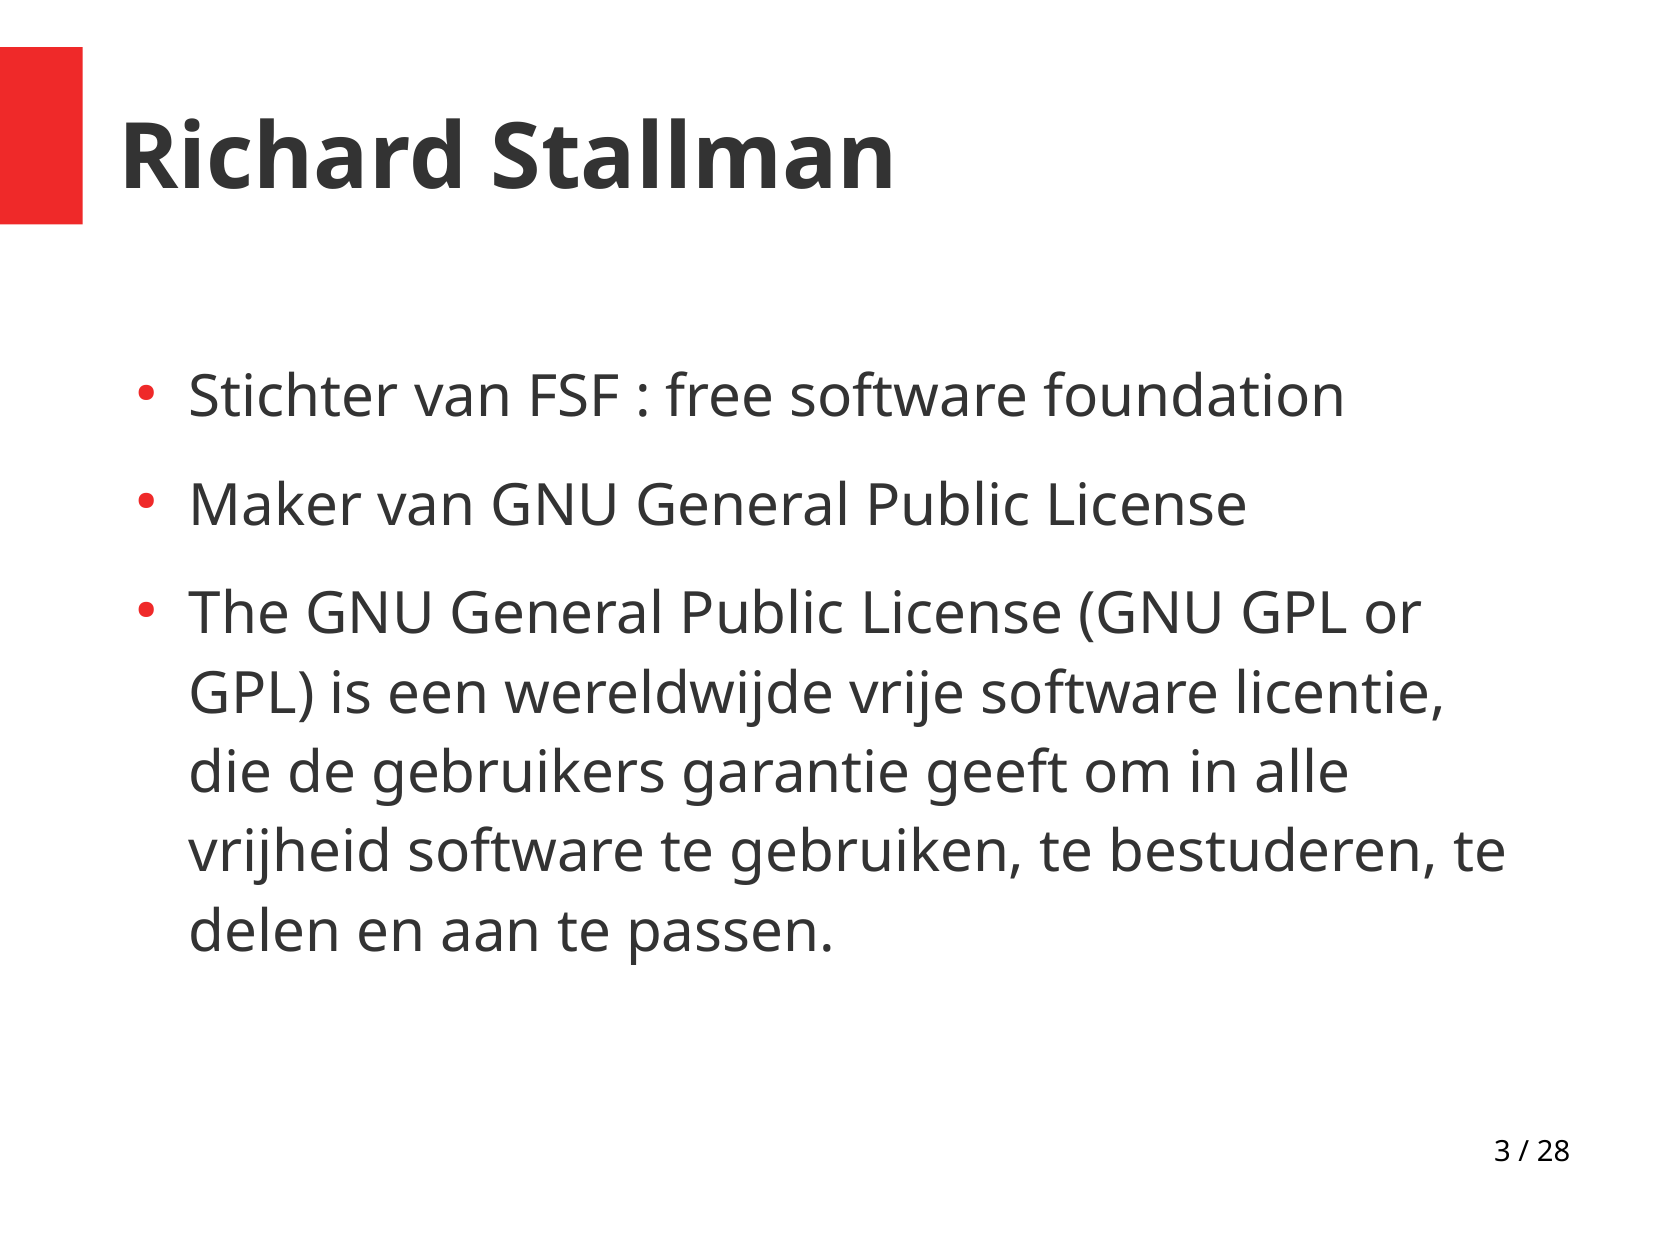

# Richard Stallman
Stichter van FSF : free software foundation
Maker van GNU General Public License
The GNU General Public License (GNU GPL or GPL) is een wereldwijde vrije software licentie, die de gebruikers garantie geeft om in alle vrijheid software te gebruiken, te bestuderen, te delen en aan te passen.
3